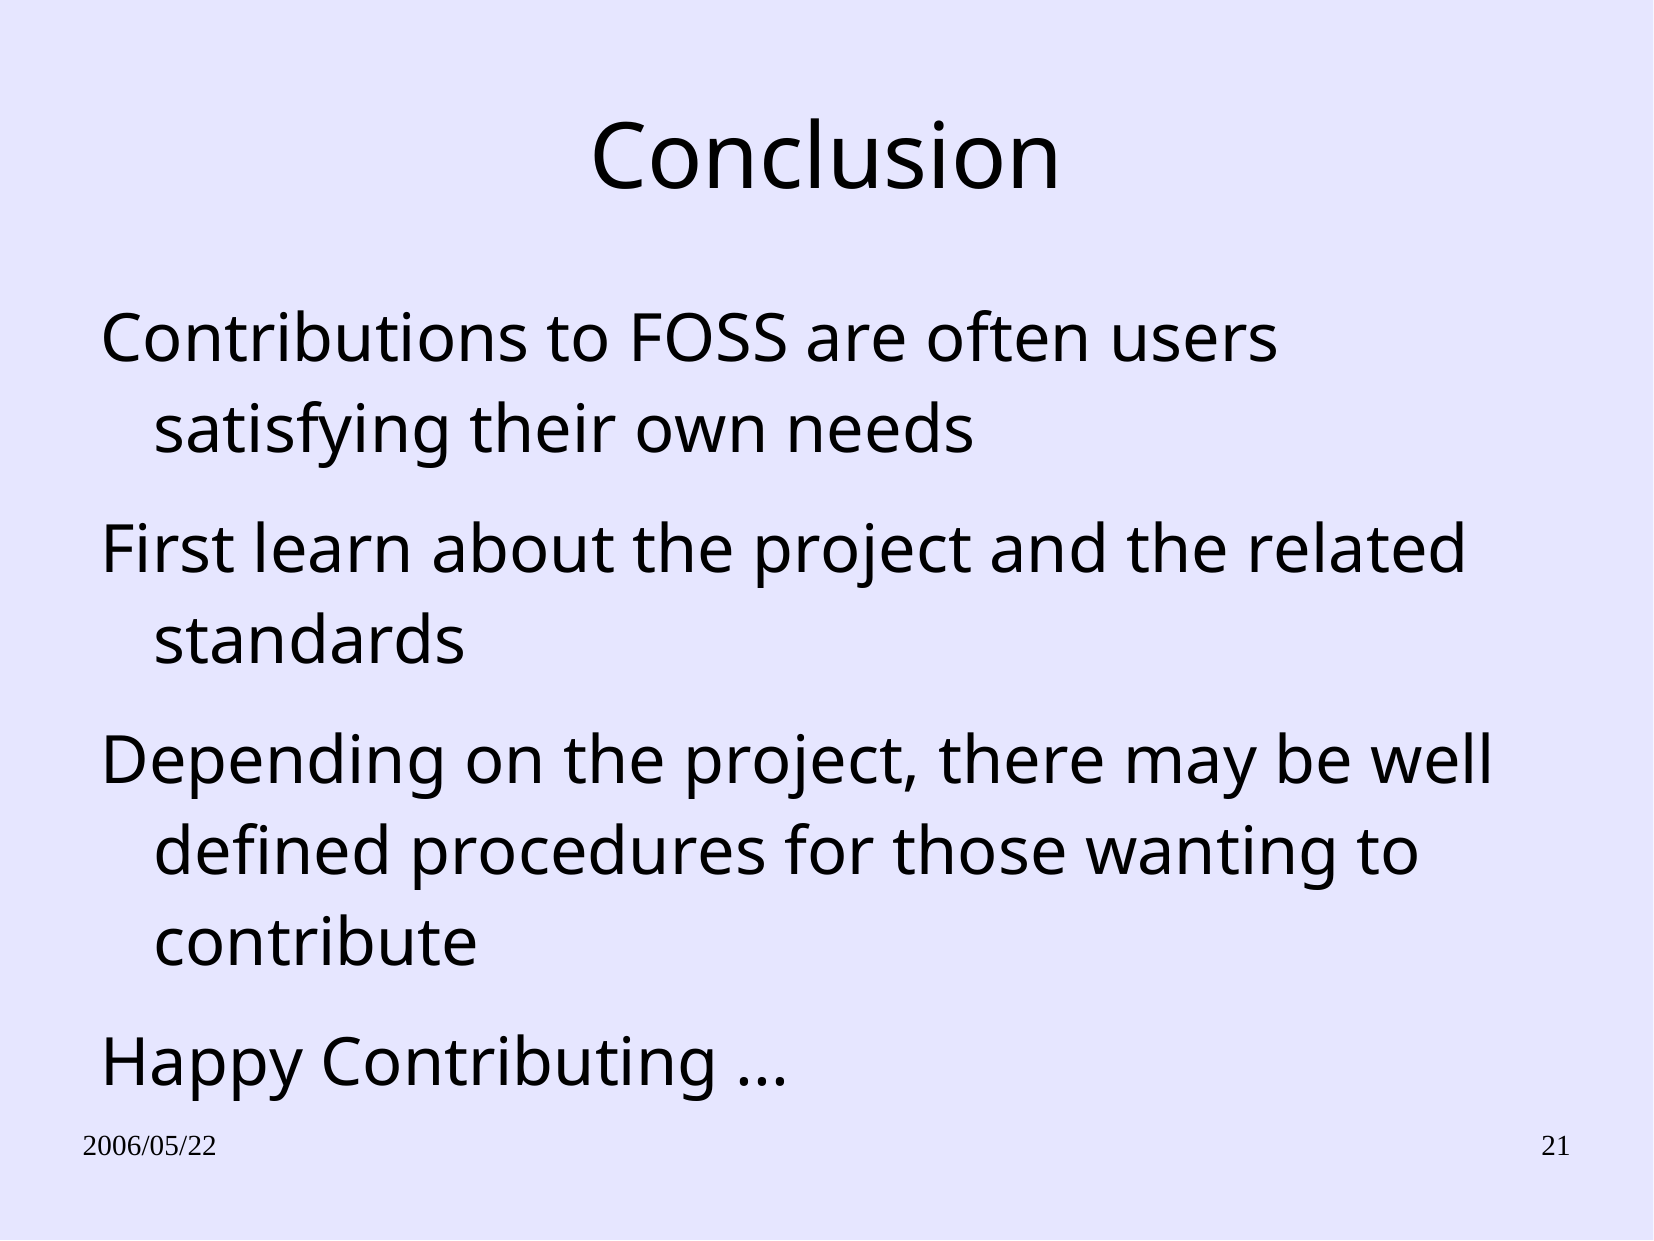

# Conclusion
Contributions to FOSS are often users satisfying their own needs
First learn about the project and the related standards
Depending on the project, there may be well defined procedures for those wanting to contribute
Happy Contributing ...
2006/05/22
21